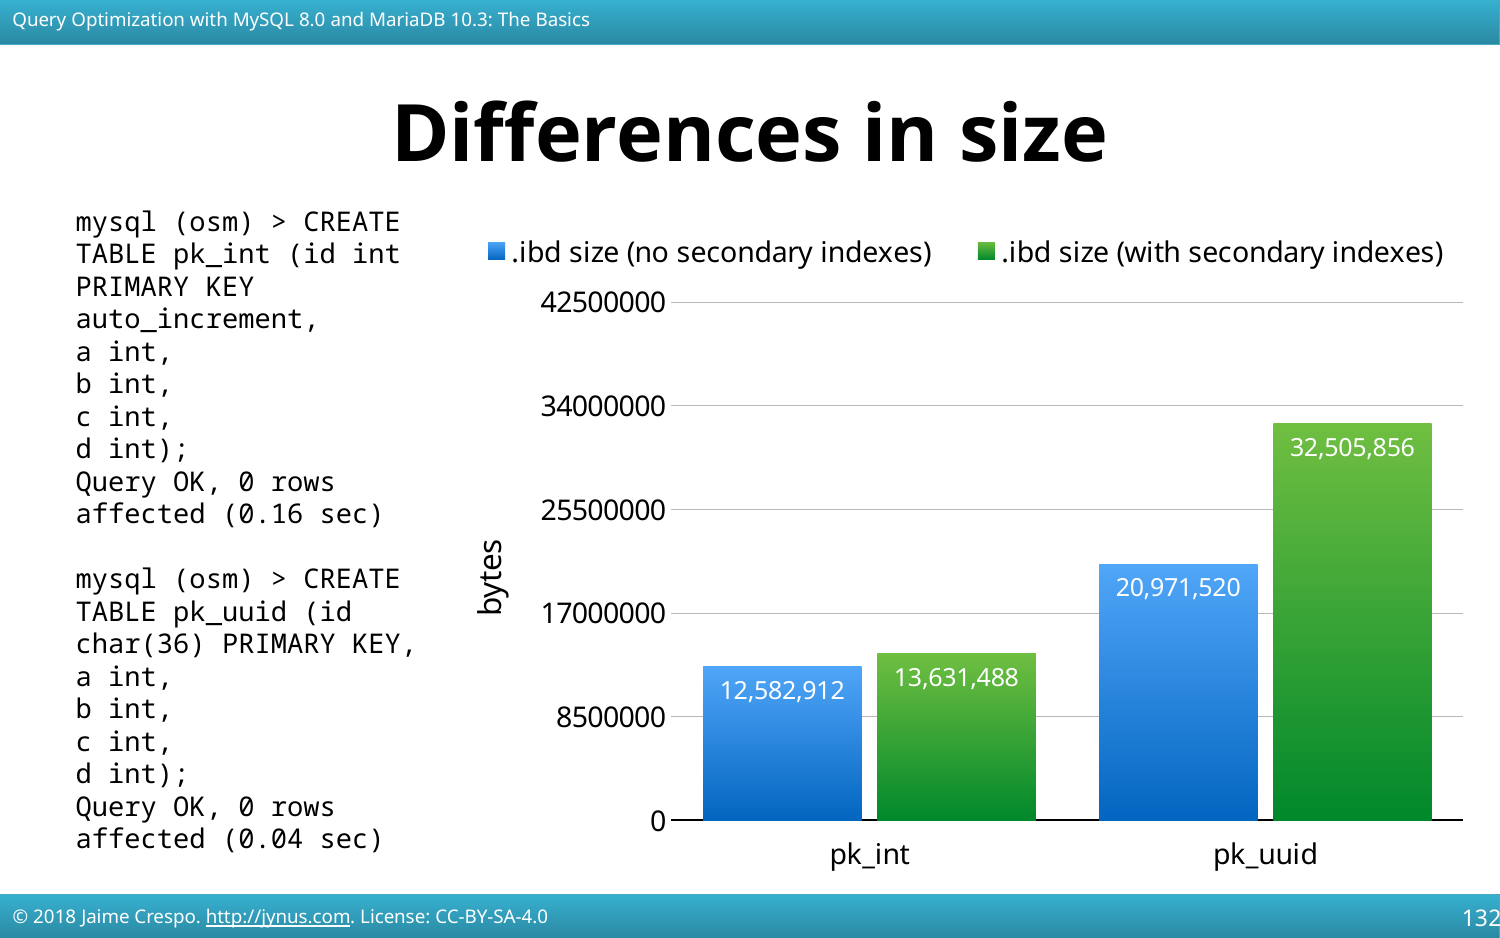

# Differences in size
mysql (osm) > CREATE TABLE pk_int (id int PRIMARY KEY auto_increment,
a int,
b int,
c int,
d int);
Query OK, 0 rows affected (0.16 sec)
mysql (osm) > CREATE TABLE pk_uuid (id char(36) PRIMARY KEY,
a int,
b int,
c int,
d int);
Query OK, 0 rows affected (0.04 sec)
### Chart
| Category | .ibd size (no secondary indexes) | .ibd size (with secondary indexes) |
|---|---|---|
| pk_int | 12582912.0 | 13631488.0 |
| pk_uuid | 20971520.0 | 32505856.0 |